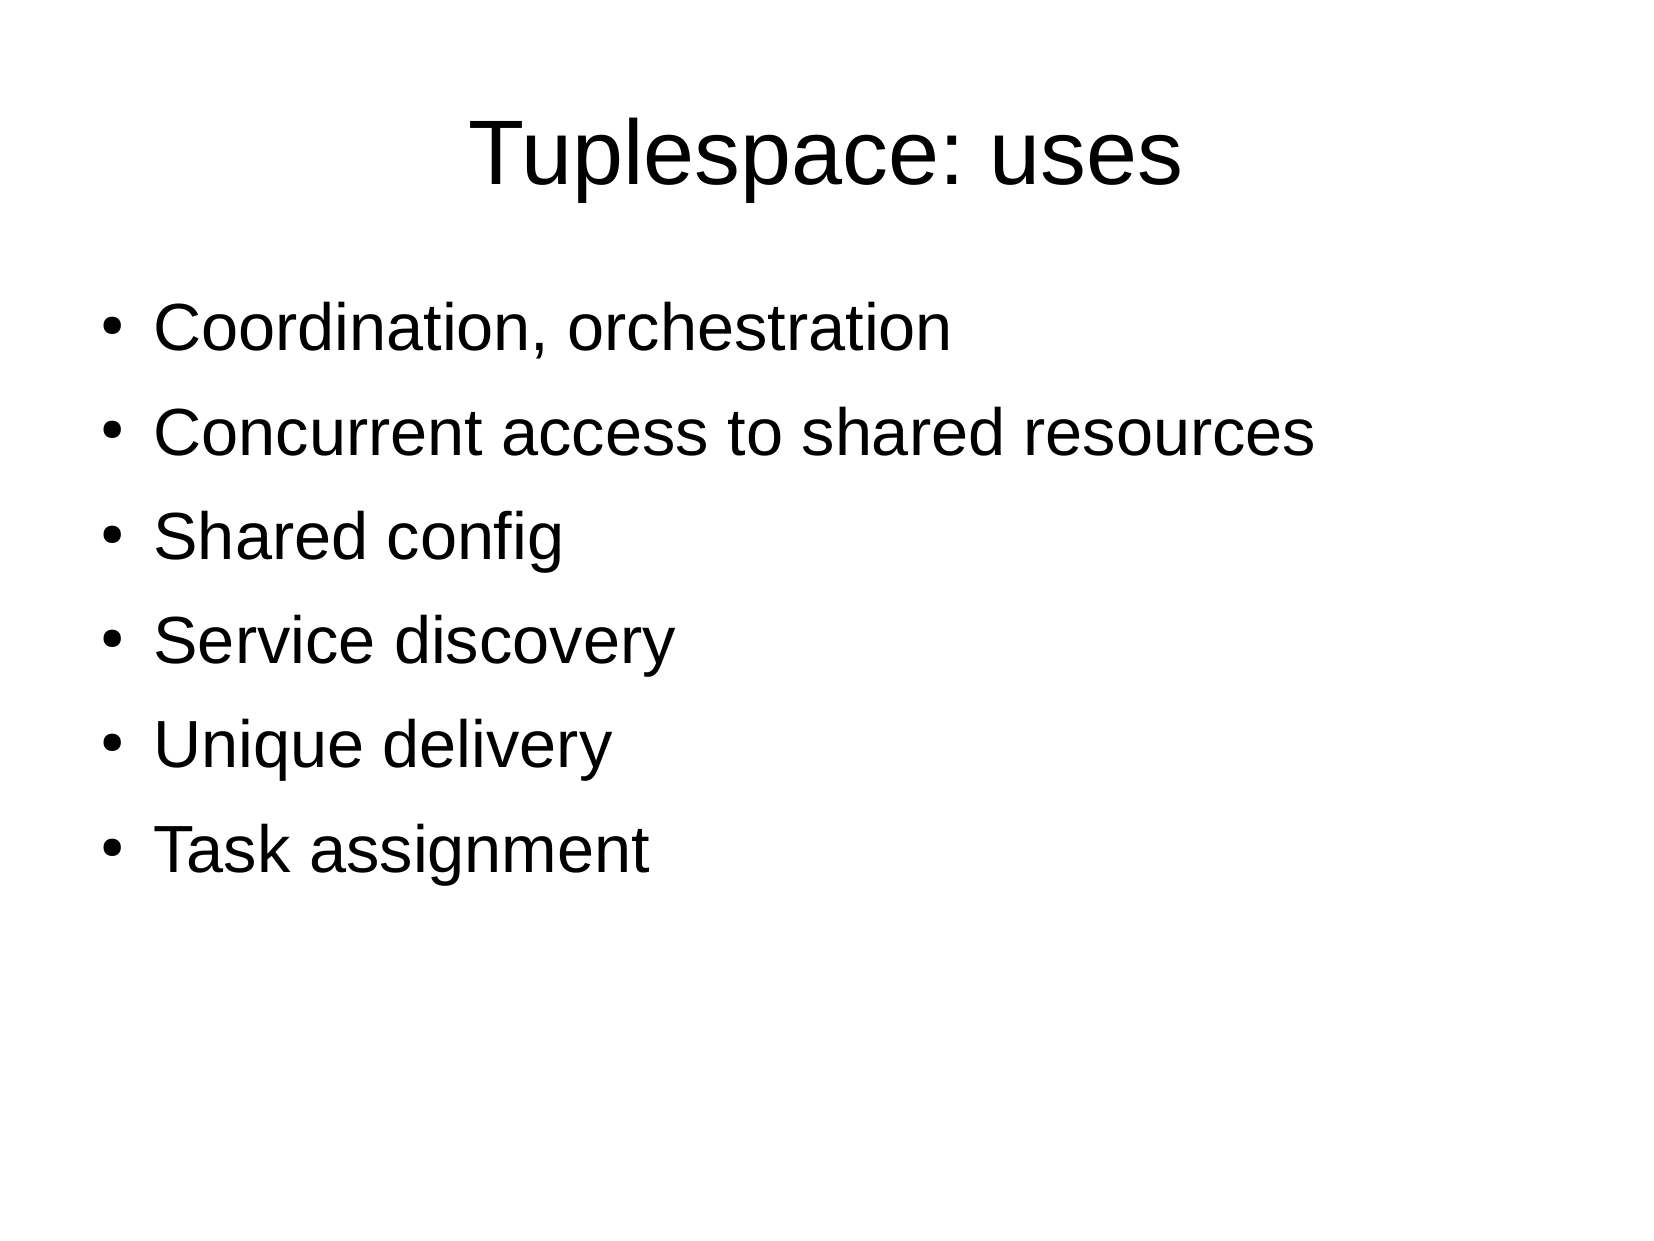

# Tuplespace: uses
Coordination, orchestration
Concurrent access to shared resources
Shared config
Service discovery
Unique delivery
Task assignment